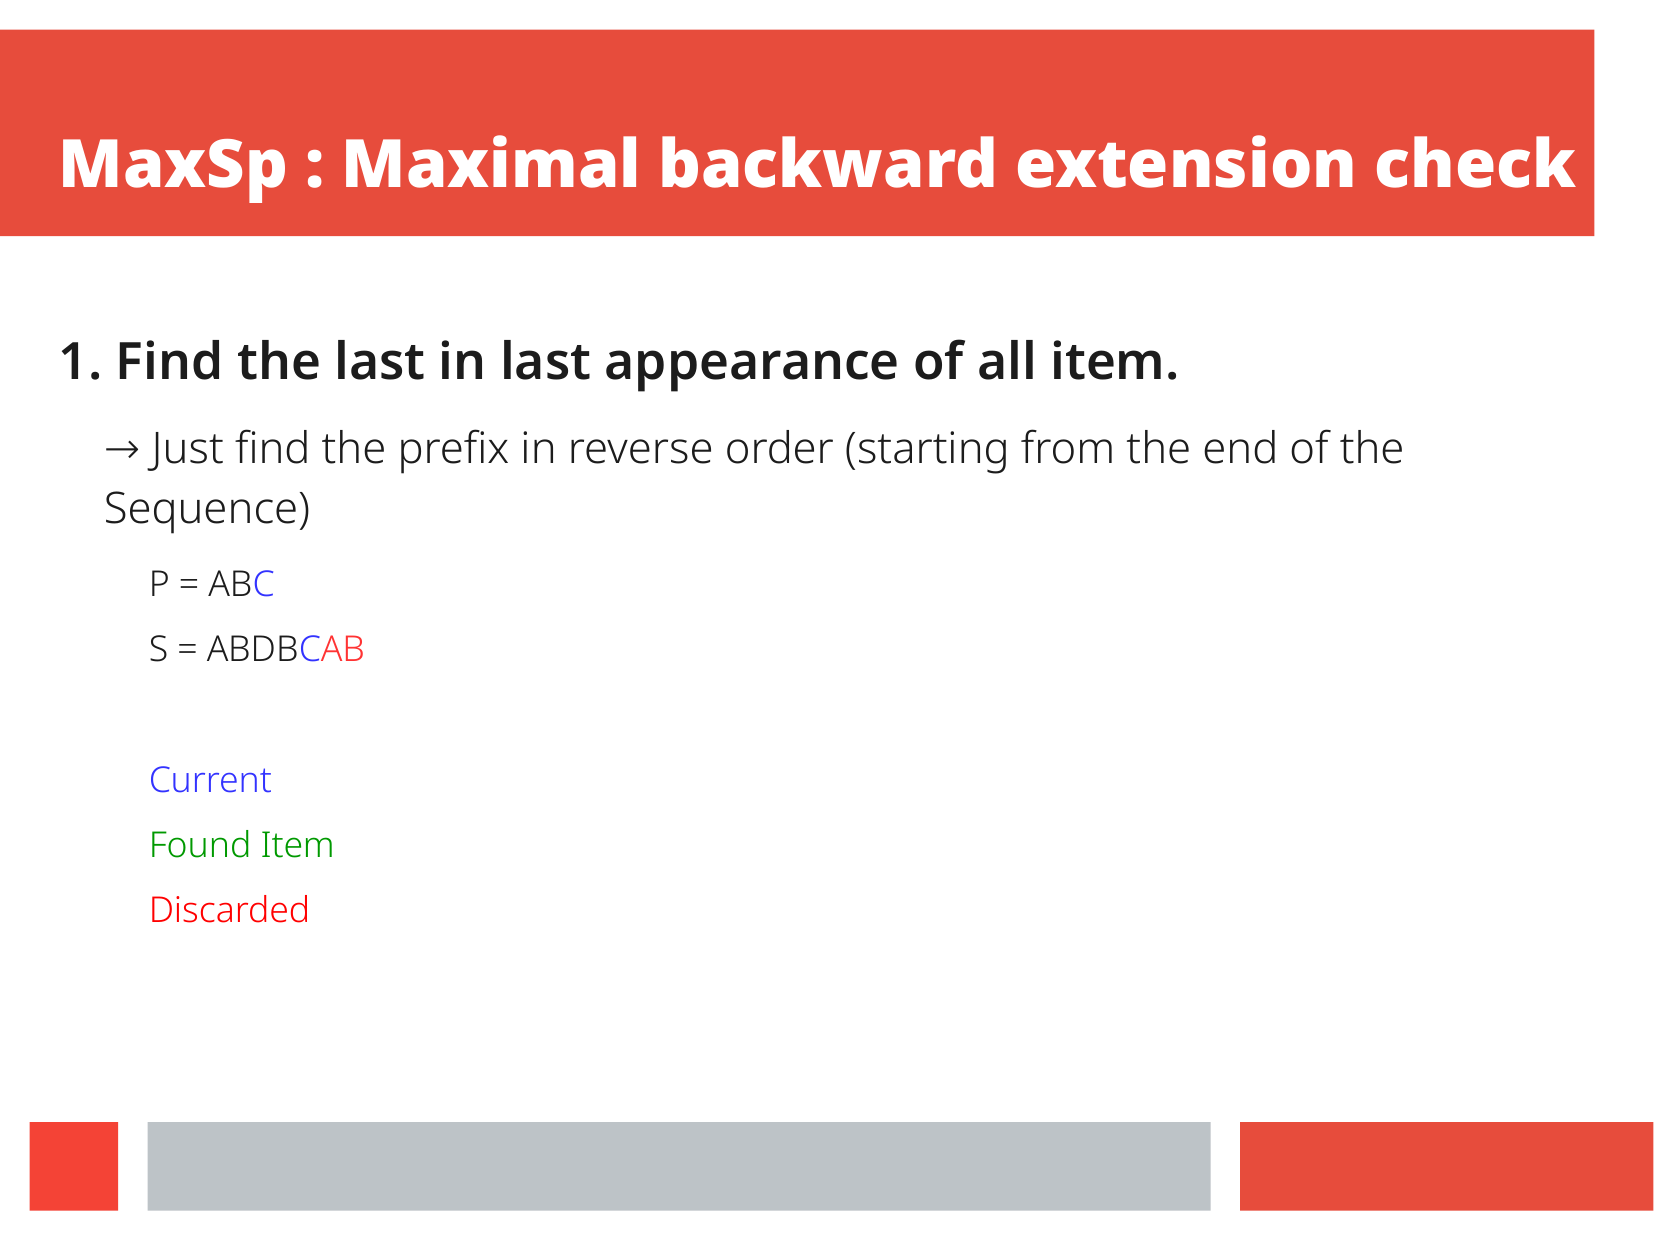

# MaxSp : Maximal backward extension check
1. Find the last in last appearance of all item.
→ Just find the prefix in reverse order (starting from the end of the Sequence)
P = ABC
S = ABDBCAB
Current
Found Item
Discarded